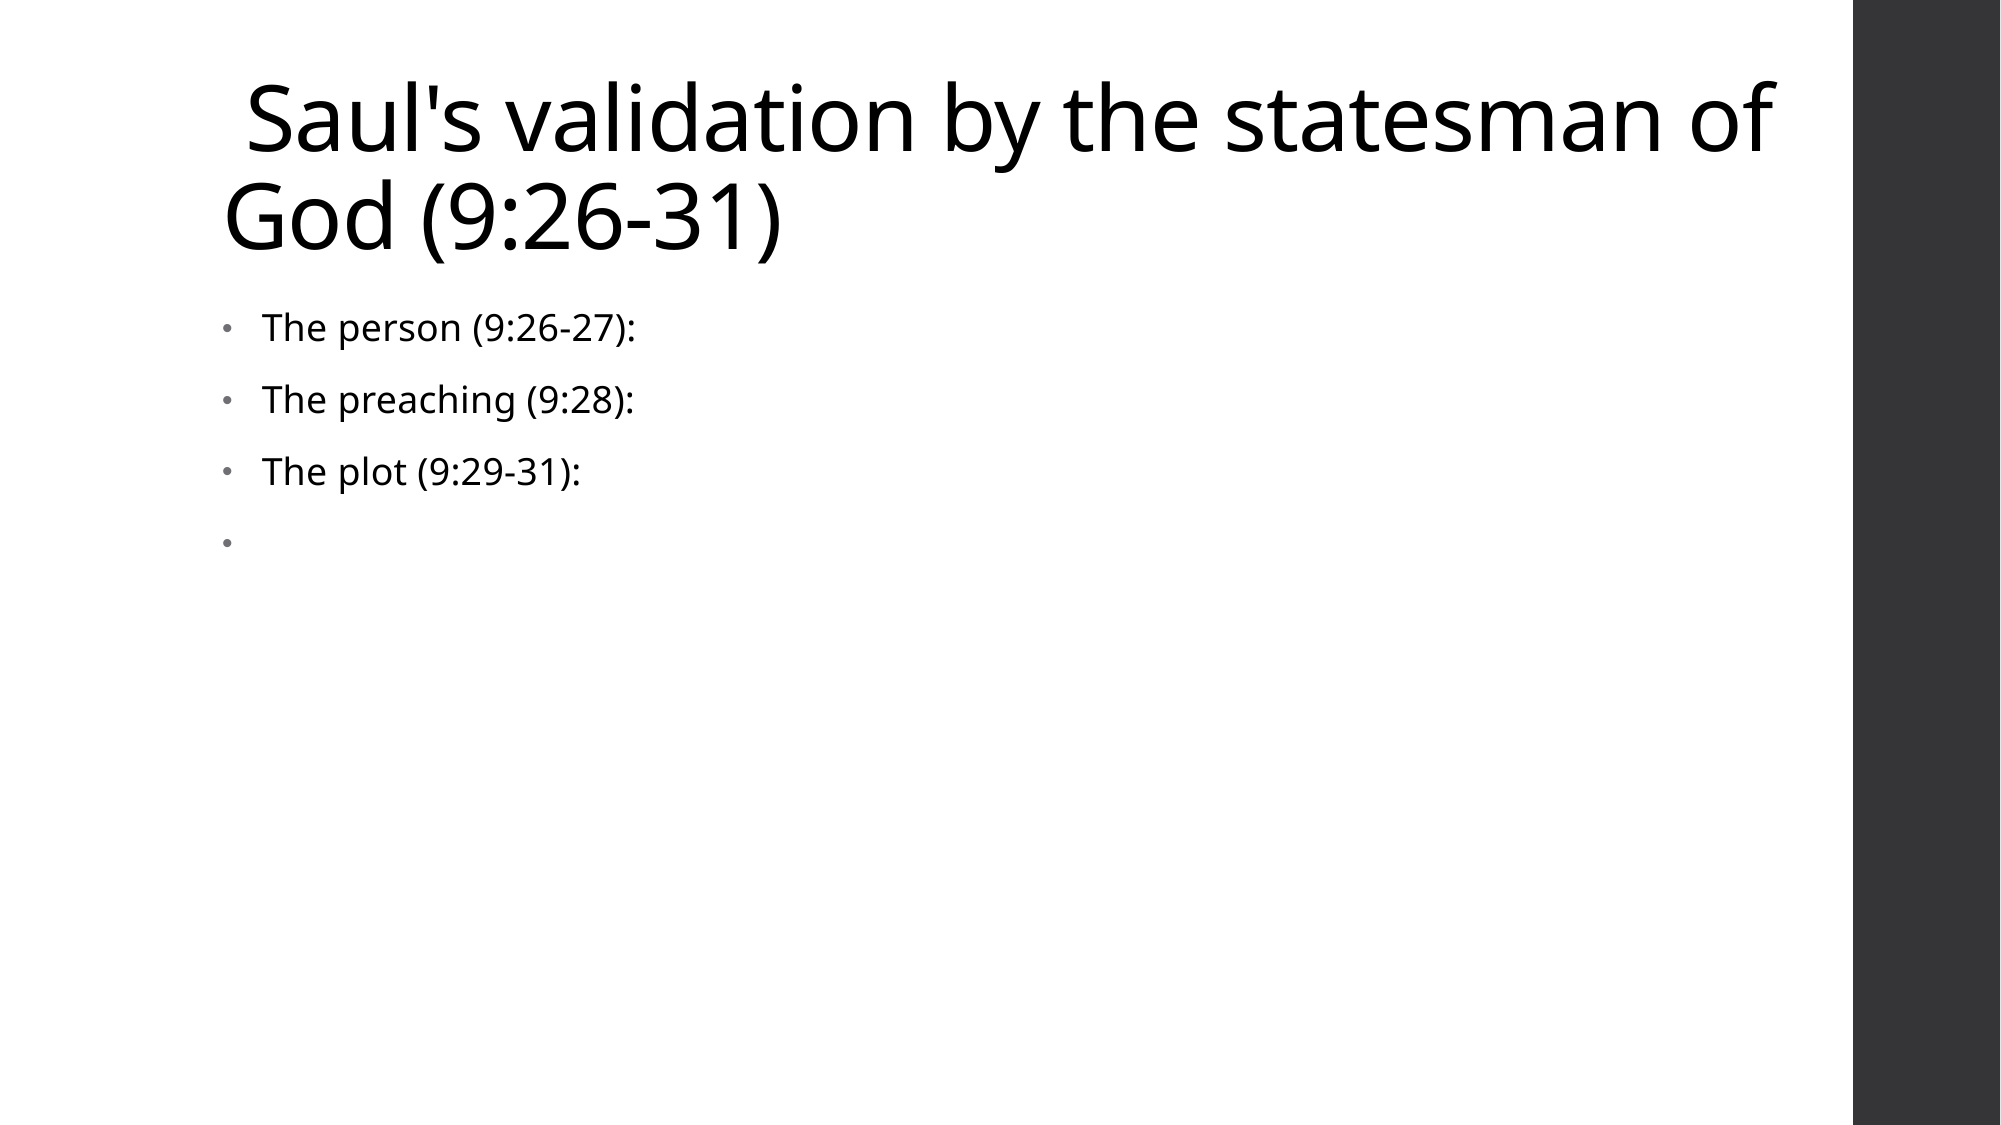

# Saul's validation by the statesman of God (9:26-31)
 The person (9:26-27):
 The preaching (9:28):
 The plot (9:29-31):